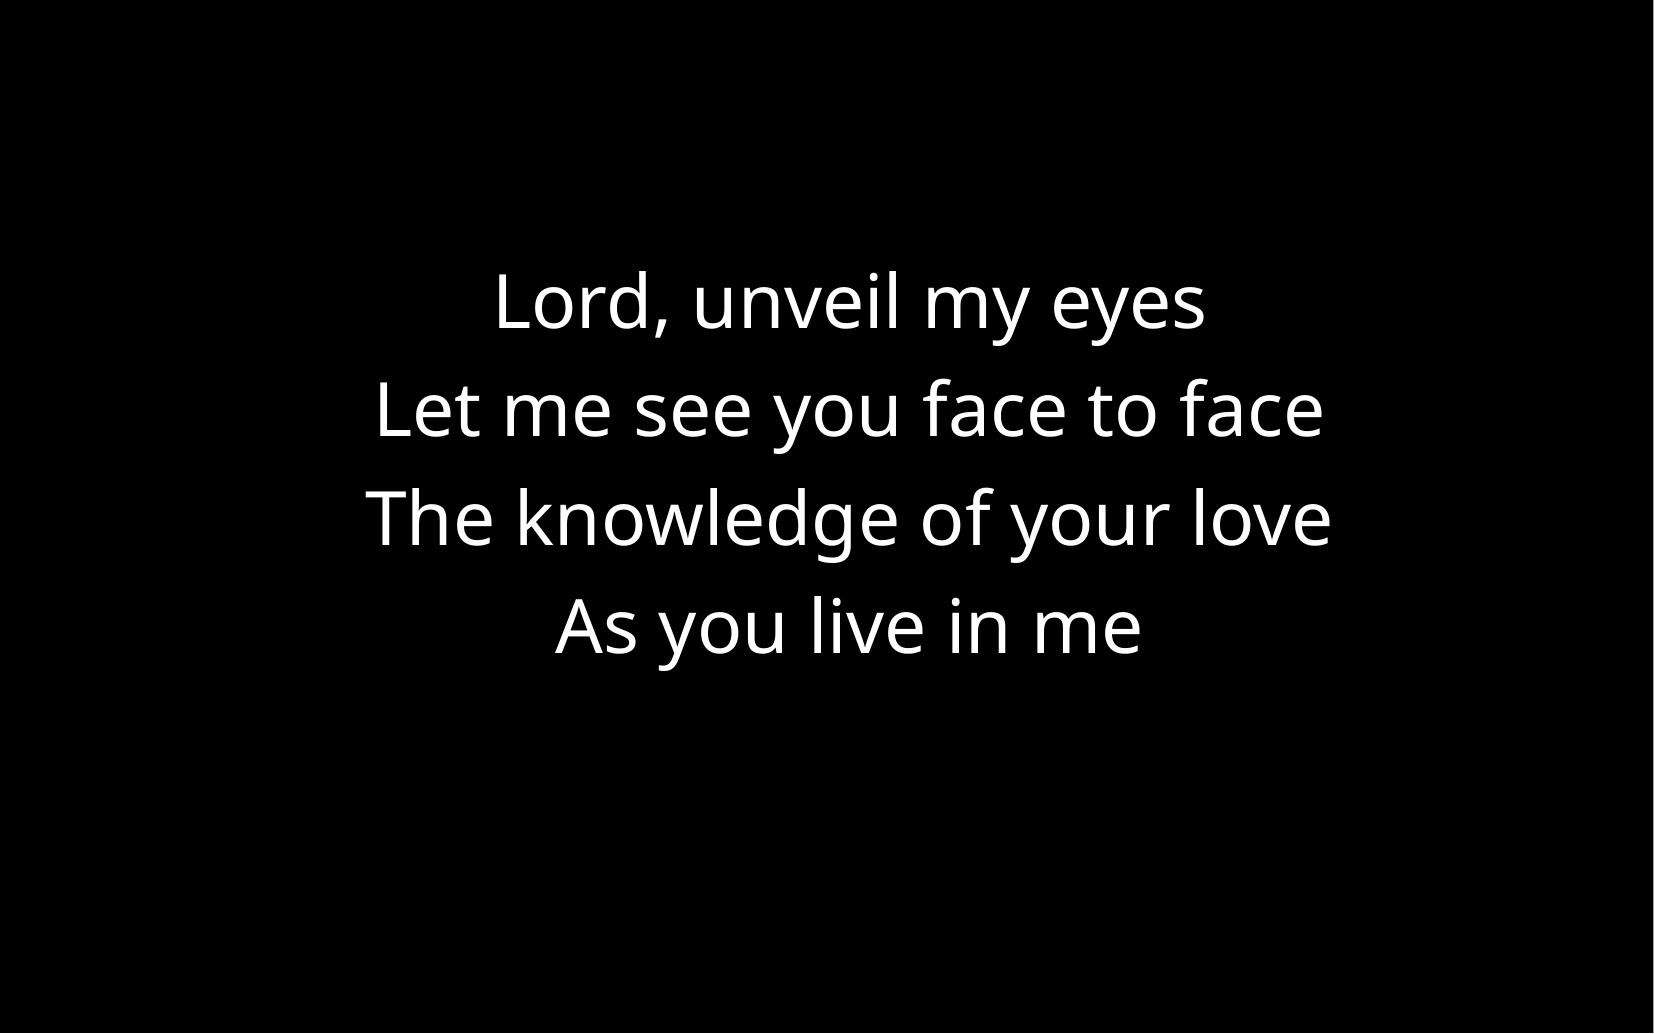

#
Lord, unveil my eyes
Let me see you face to face
The knowledge of your love
As you live in me